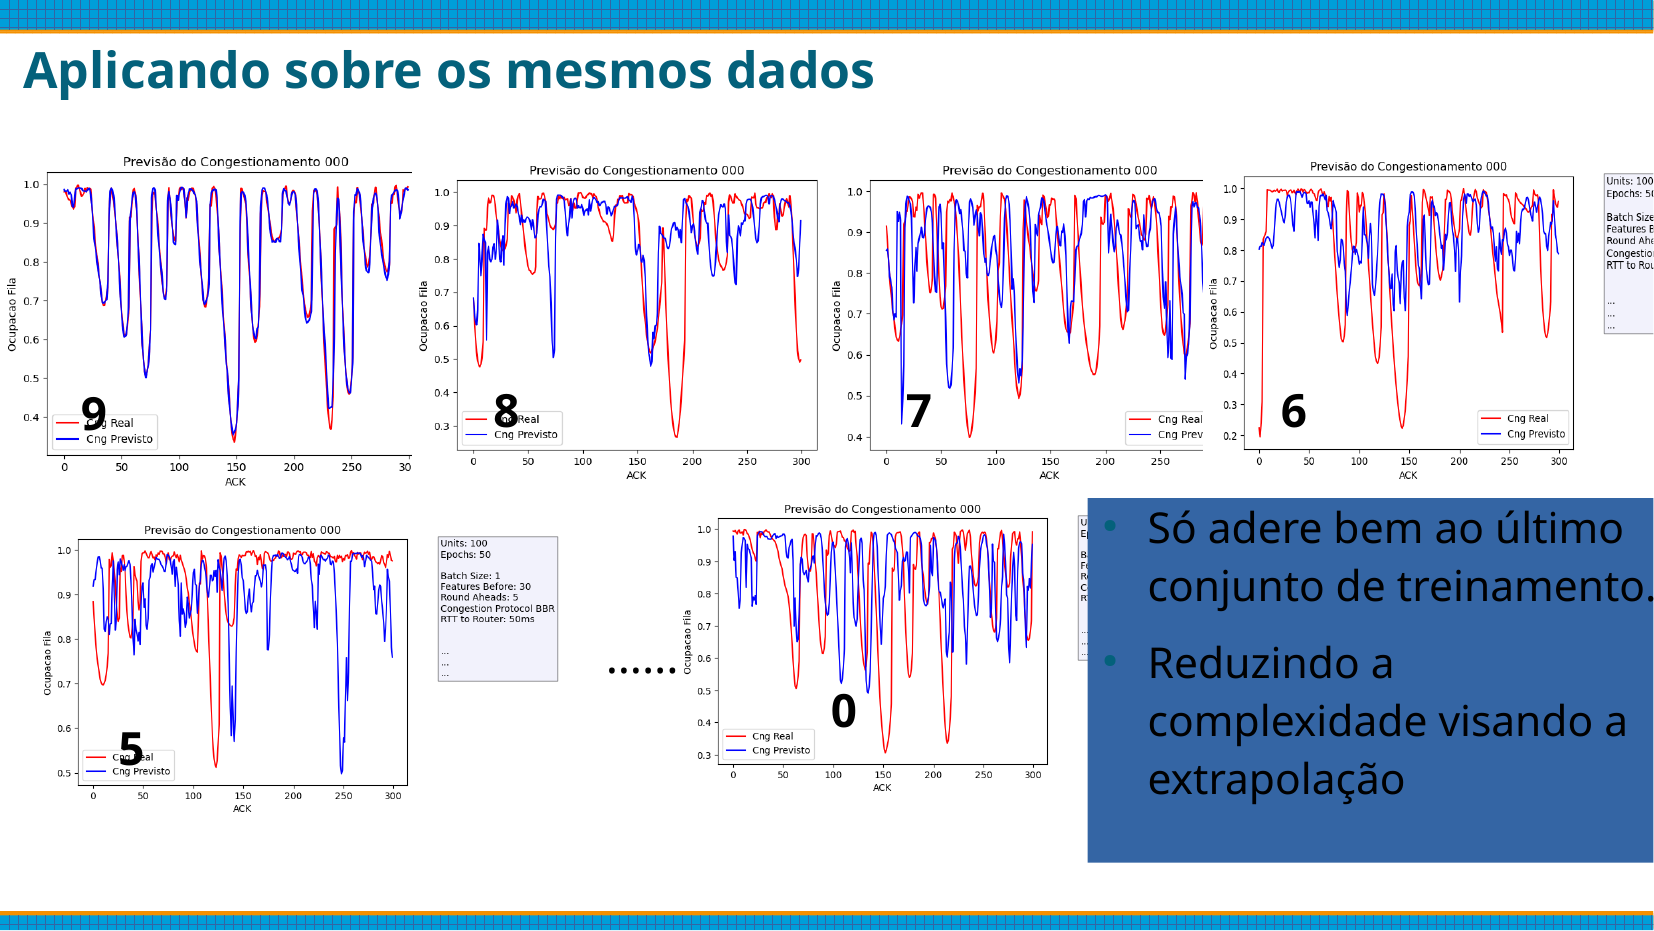

# Aplicando sobre os mesmos dados
8
7
6
9
Só adere bem ao último conjunto de treinamento.
Reduzindo a complexidade visando a extrapolação
…...
0
5